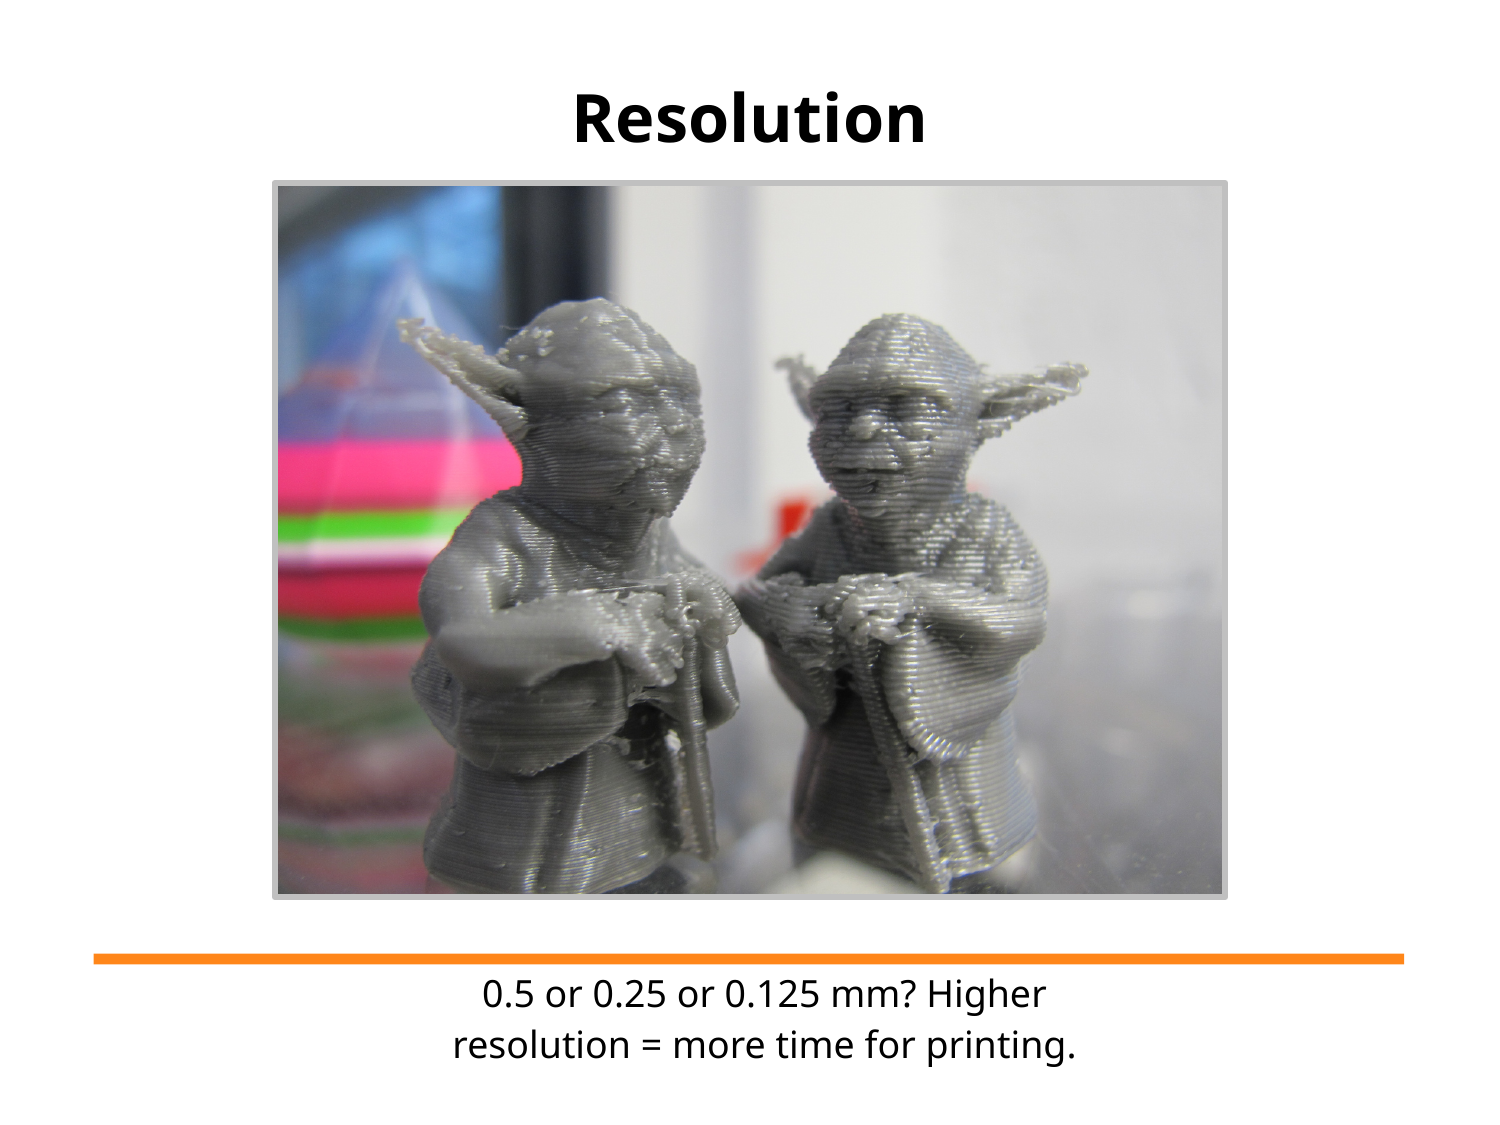

# Resolution
0.5 or 0.25 or 0.125 mm? Higher resolution = more time for printing.